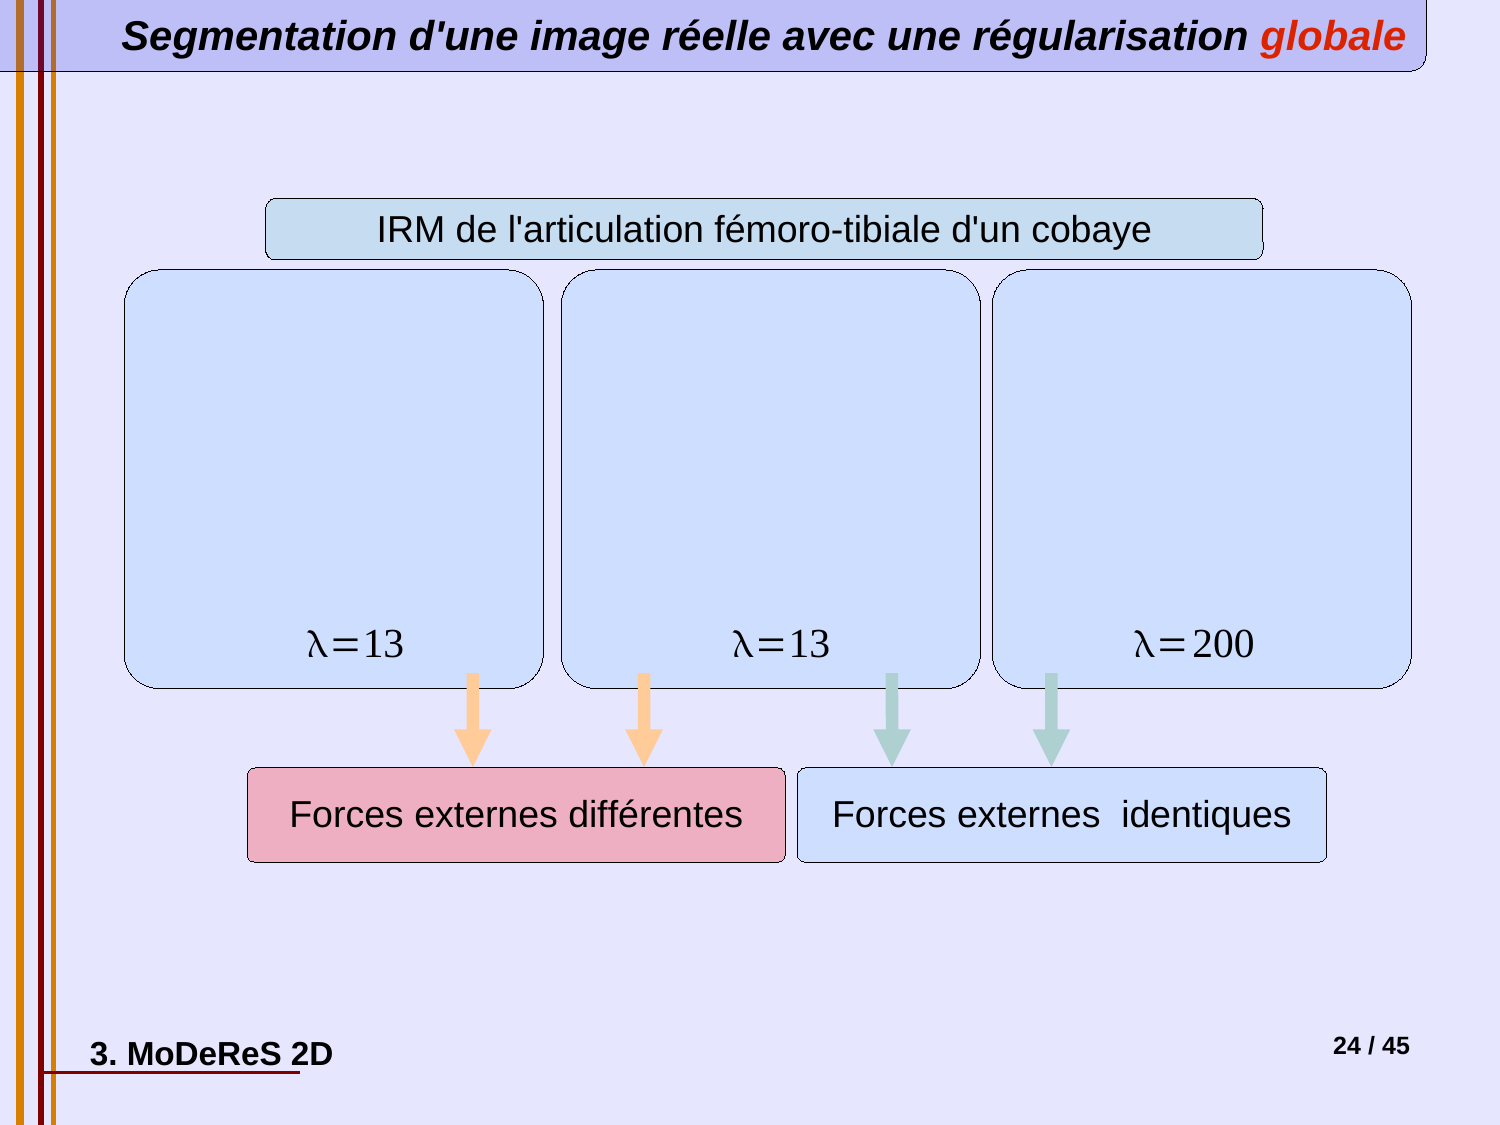

Segmentation d'une image réelle avec une régularisation globale
IRM de l'articulation fémoro-tibiale d'un cobaye
Forces externes différentes
Forces externes identiques
24
# 3. MoDeReS 2D
L'échantillonnage reste un paramètre important [BRIGGER-98].
Ici, la distance entre 2 points du contour actif est de 2 pixels.